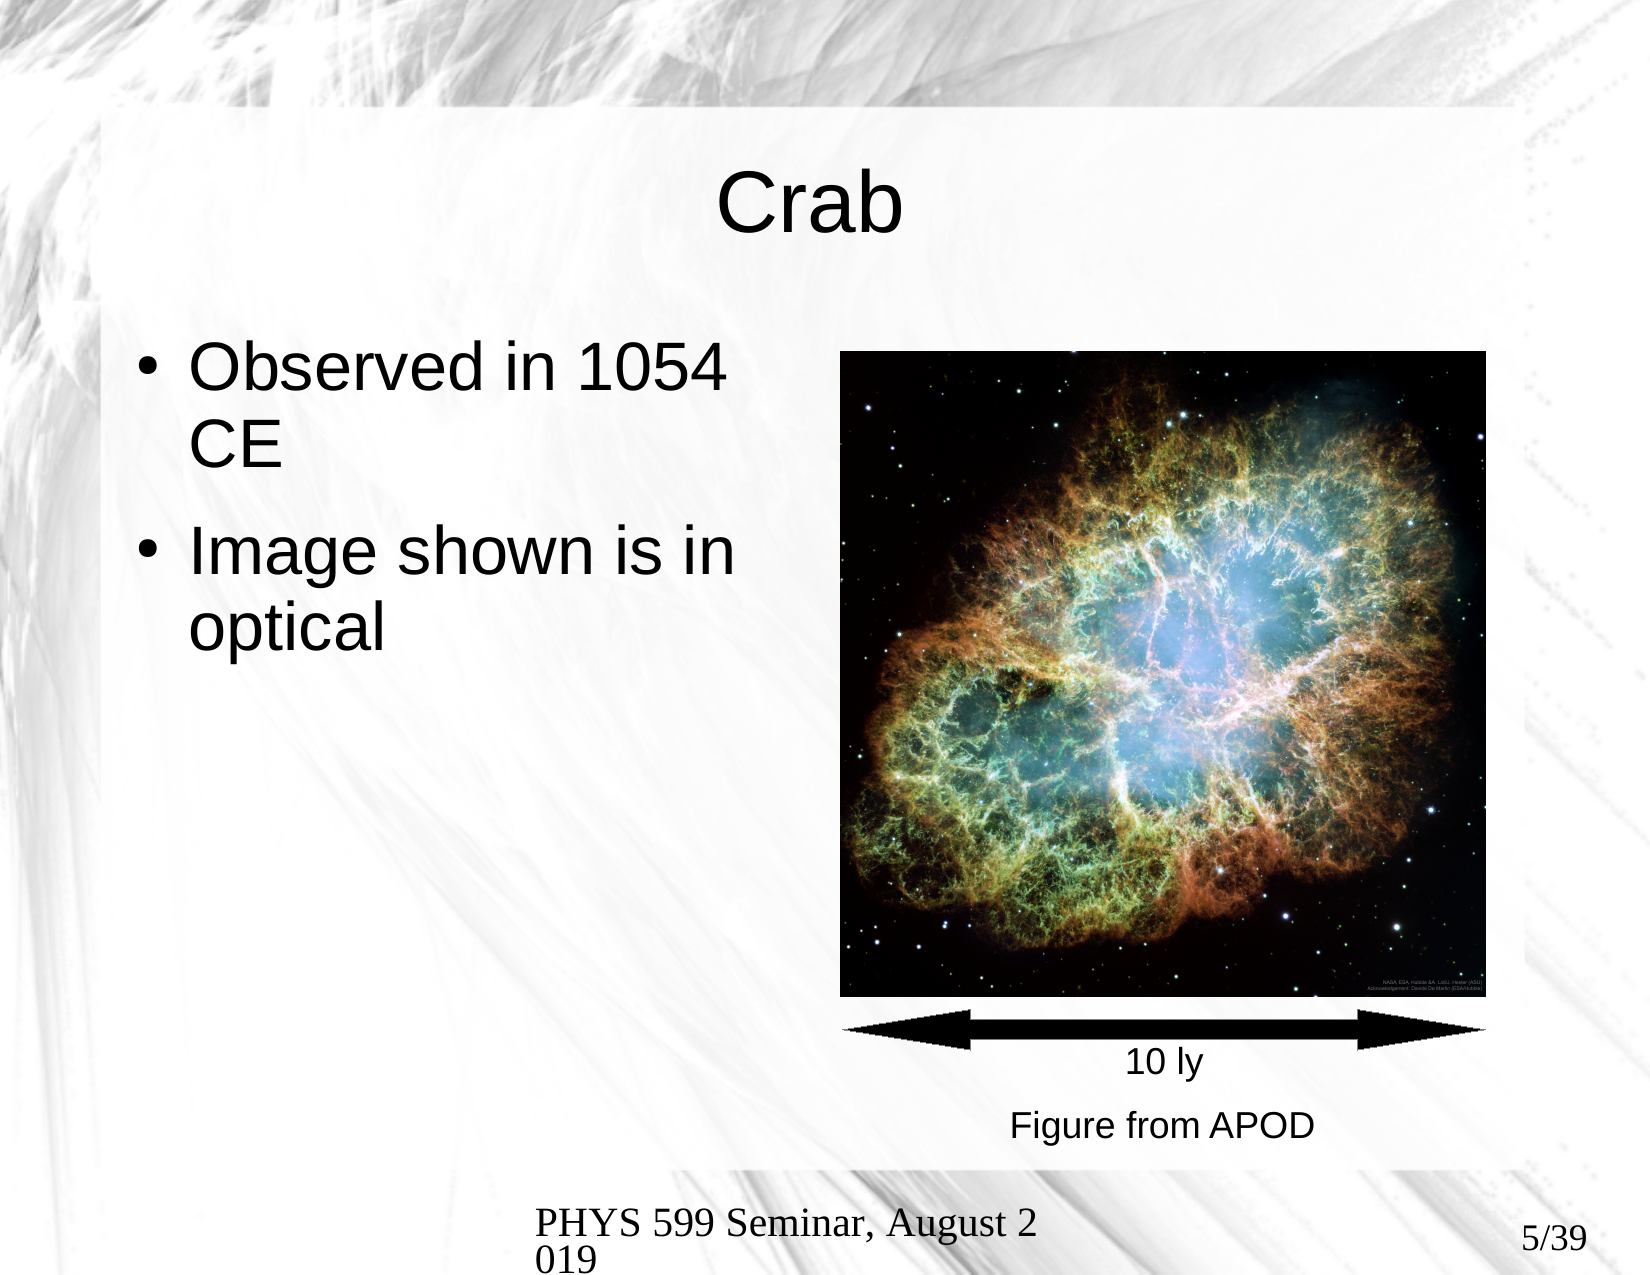

# Crab
Observed in 1054 CE
Image shown is in optical
10 ly
Figure from APOD
PHYS 599 Seminar, August 2019
5